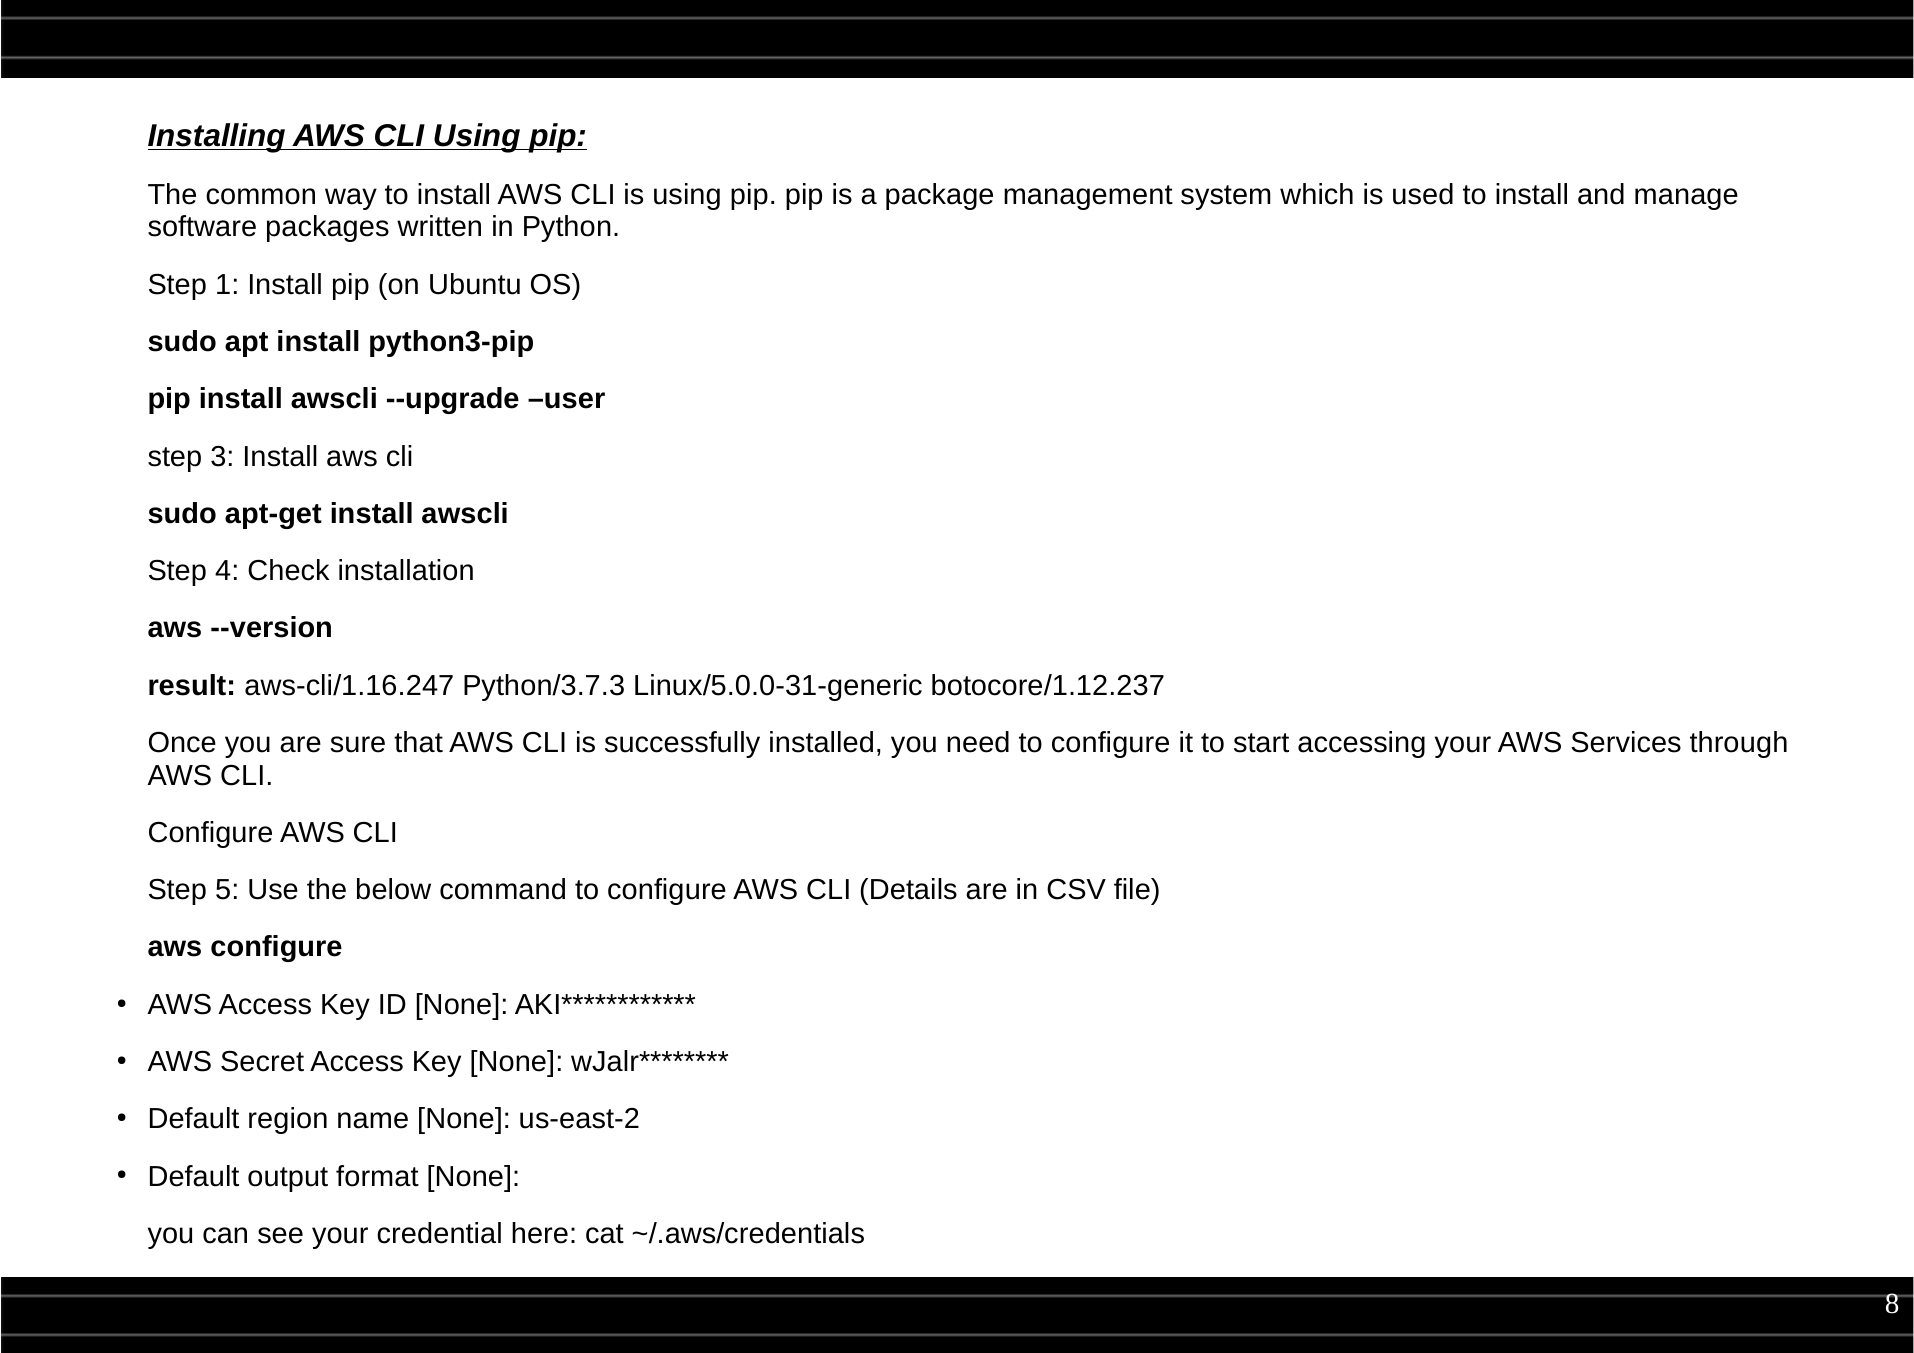

# Installing AWS CLI Using pip:
The common way to install AWS CLI is using pip. pip is a package management system which is used to install and manage software packages written in Python.
Step 1: Install pip (on Ubuntu OS)
sudo apt install python3-pip
pip install awscli --upgrade –user
step 3: Install aws cli
sudo apt-get install awscli
Step 4: Check installation
aws --version
result: aws-cli/1.16.247 Python/3.7.3 Linux/5.0.0-31-generic botocore/1.12.237
Once you are sure that AWS CLI is successfully installed, you need to configure it to start accessing your AWS Services through AWS CLI.
Configure AWS CLI
Step 5: Use the below command to configure AWS CLI (Details are in CSV file)
aws configure
AWS Access Key ID [None]: AKI************
AWS Secret Access Key [None]: wJalr********
Default region name [None]: us-east-2
Default output format [None]:
you can see your credential here: cat ~/.aws/credentials